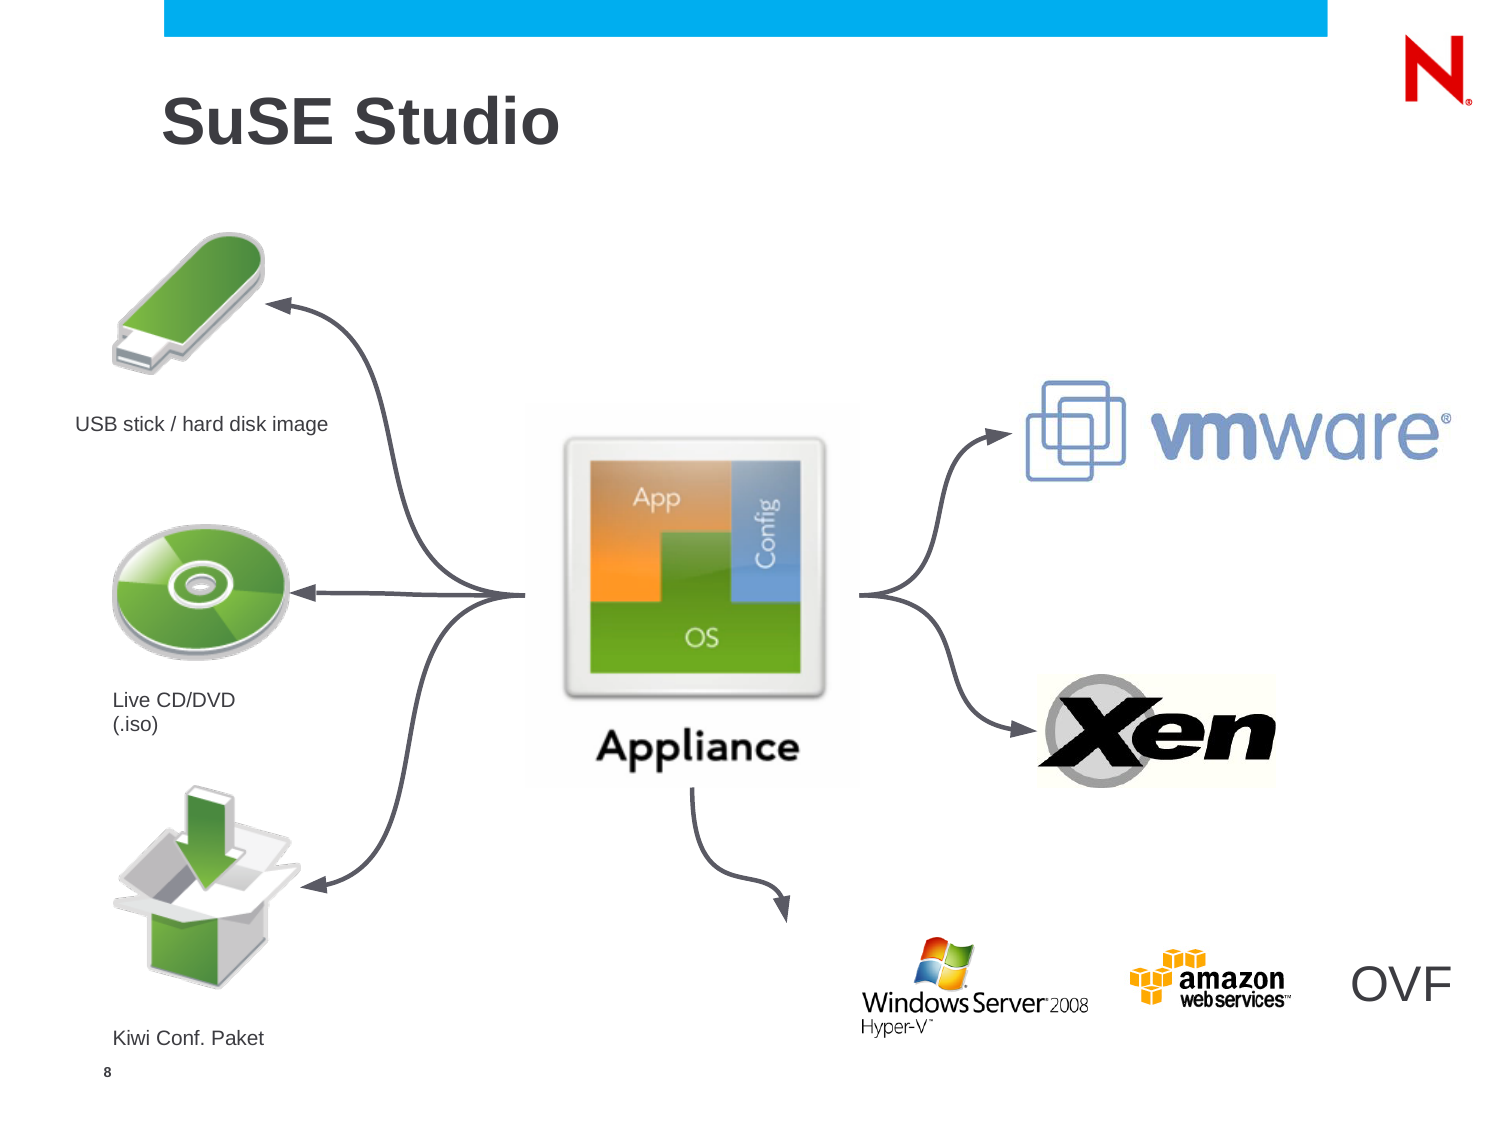

# SuSE Studio
USB stick / hard disk image
Live CD/DVD (.iso)
Kiwi Conf. Paket
OVF